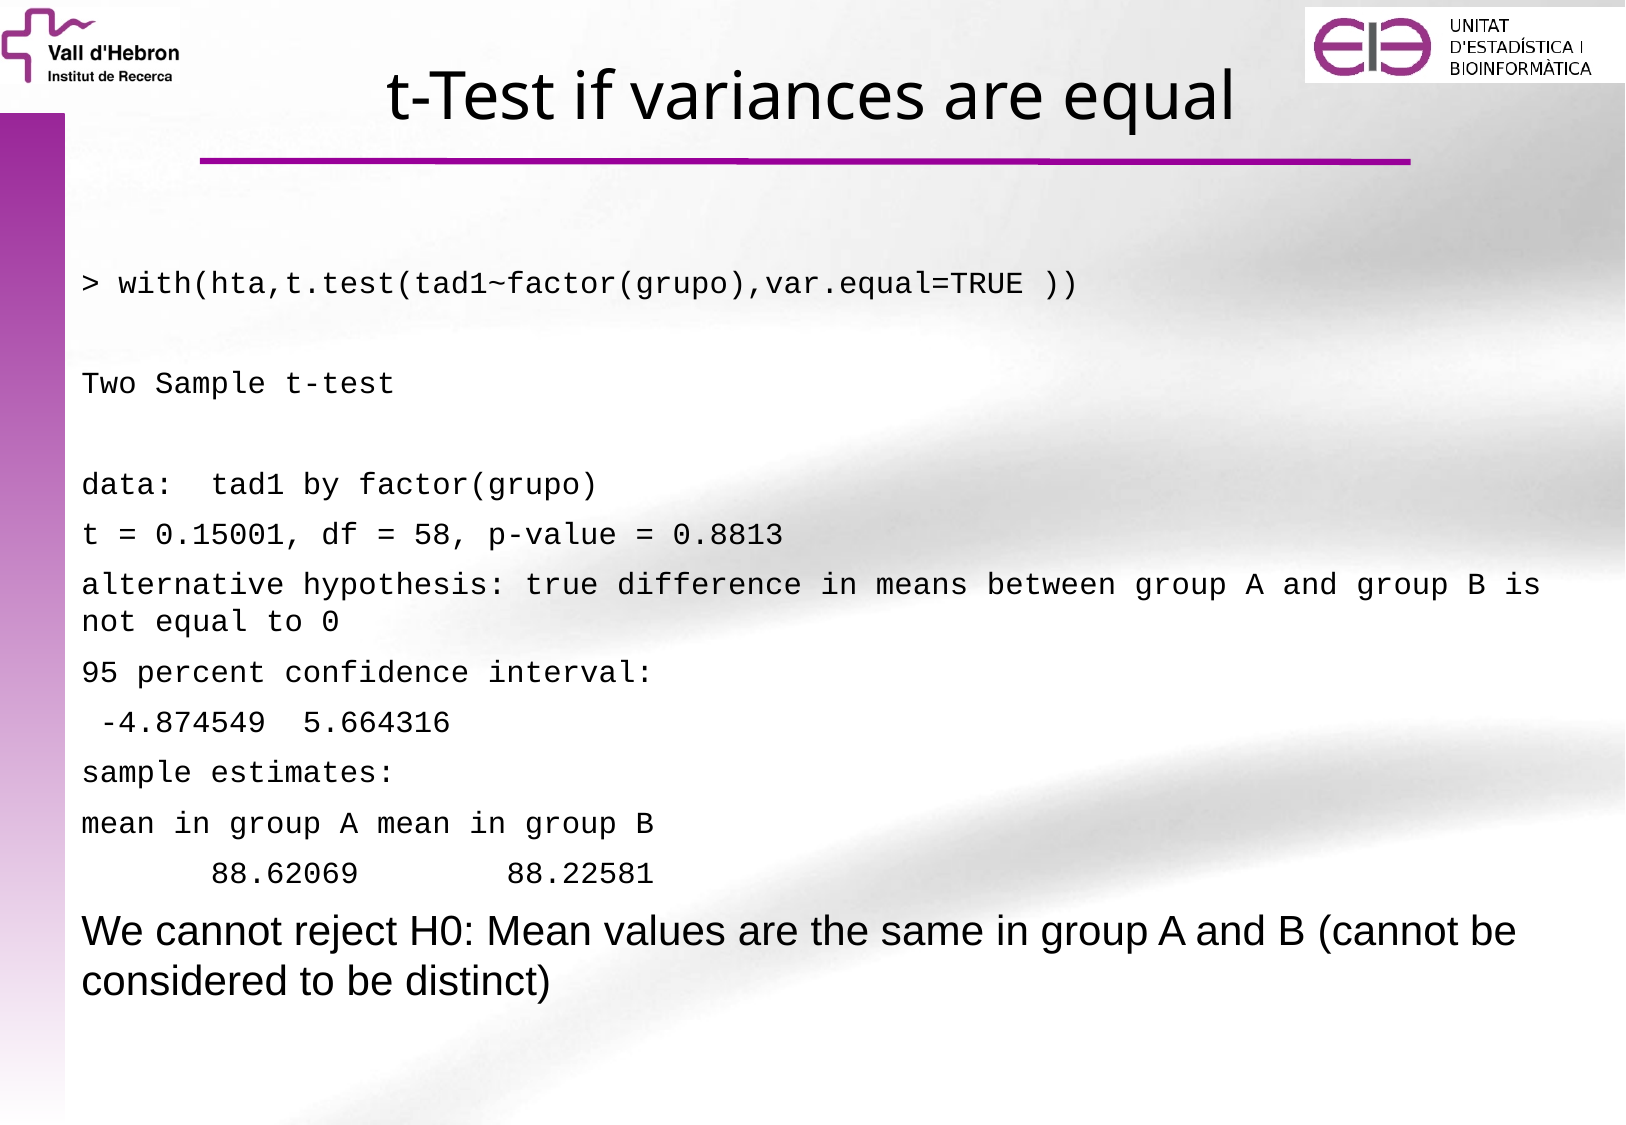

# t-Test if variances are equal
> with(hta,t.test(tad1~factor(grupo),var.equal=TRUE ))
Two Sample t-test
data: tad1 by factor(grupo)
t = 0.15001, df = 58, p-value = 0.8813
alternative hypothesis: true difference in means between group A and group B is not equal to 0
95 percent confidence interval:
 -4.874549 5.664316
sample estimates:
mean in group A mean in group B
 88.62069 88.22581
We cannot reject H0: Mean values are the same in group A and B (cannot be considered to be distinct)